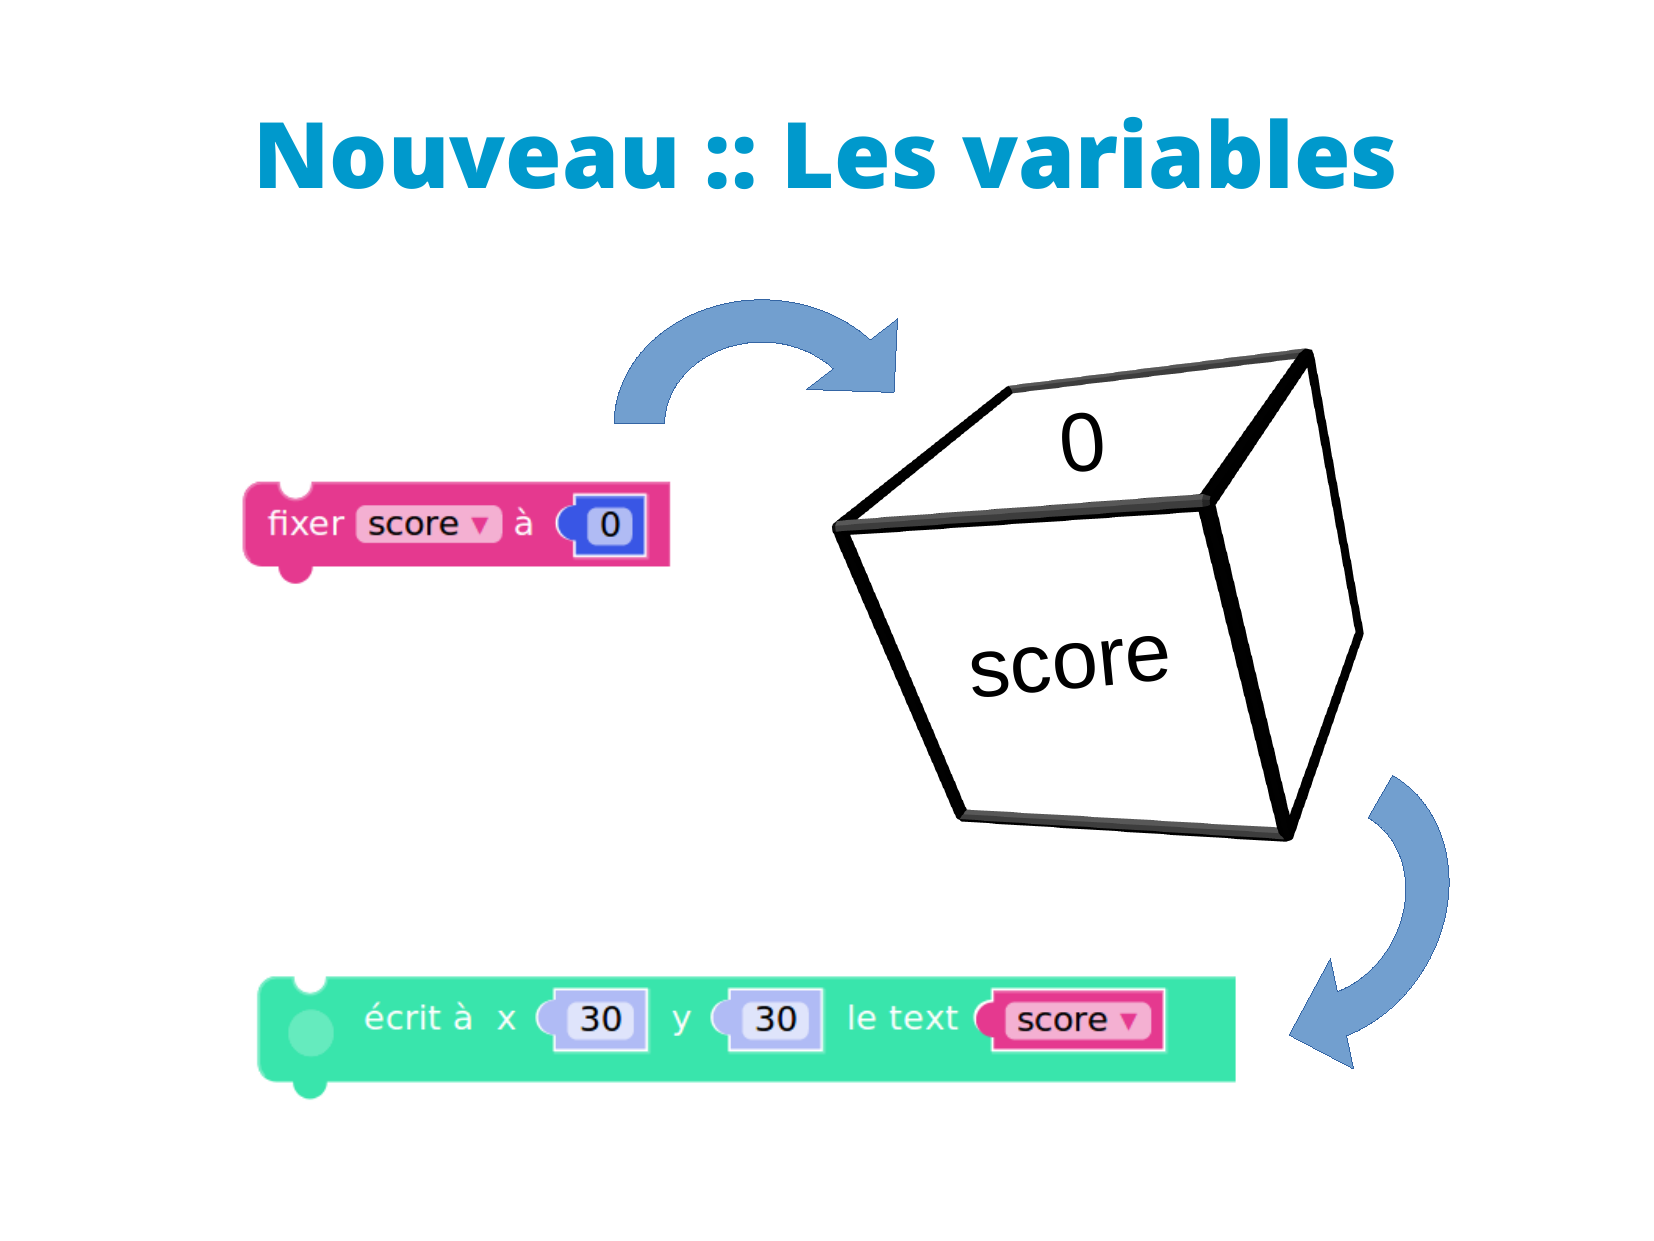

# Nouveau :: Les variables
0
score